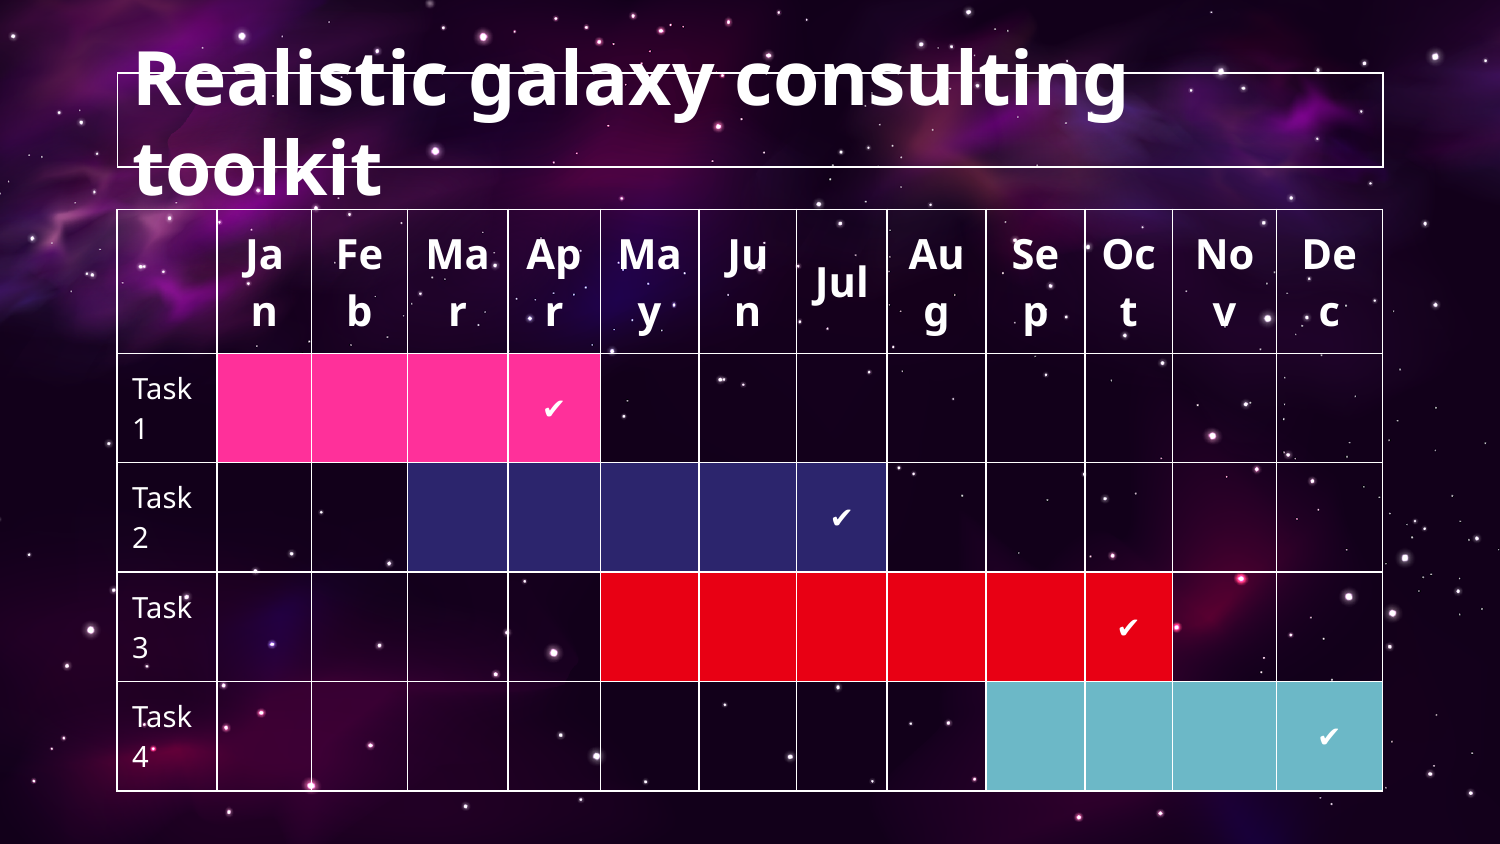

# Realistic galaxy consulting toolkit
| | Jan | Feb | Mar | Apr | May | Jun | Jul | Aug | Sep | Oct | Nov | Dec |
| --- | --- | --- | --- | --- | --- | --- | --- | --- | --- | --- | --- | --- |
| Task 1 | | | | ✔ | | | | | | | | |
| Task 2 | | | | | | | ✔ | | | | | |
| Task 3 | | | | | | | | | | ✔ | | |
| Task 4 | | | | | | | | | | | | ✔ |